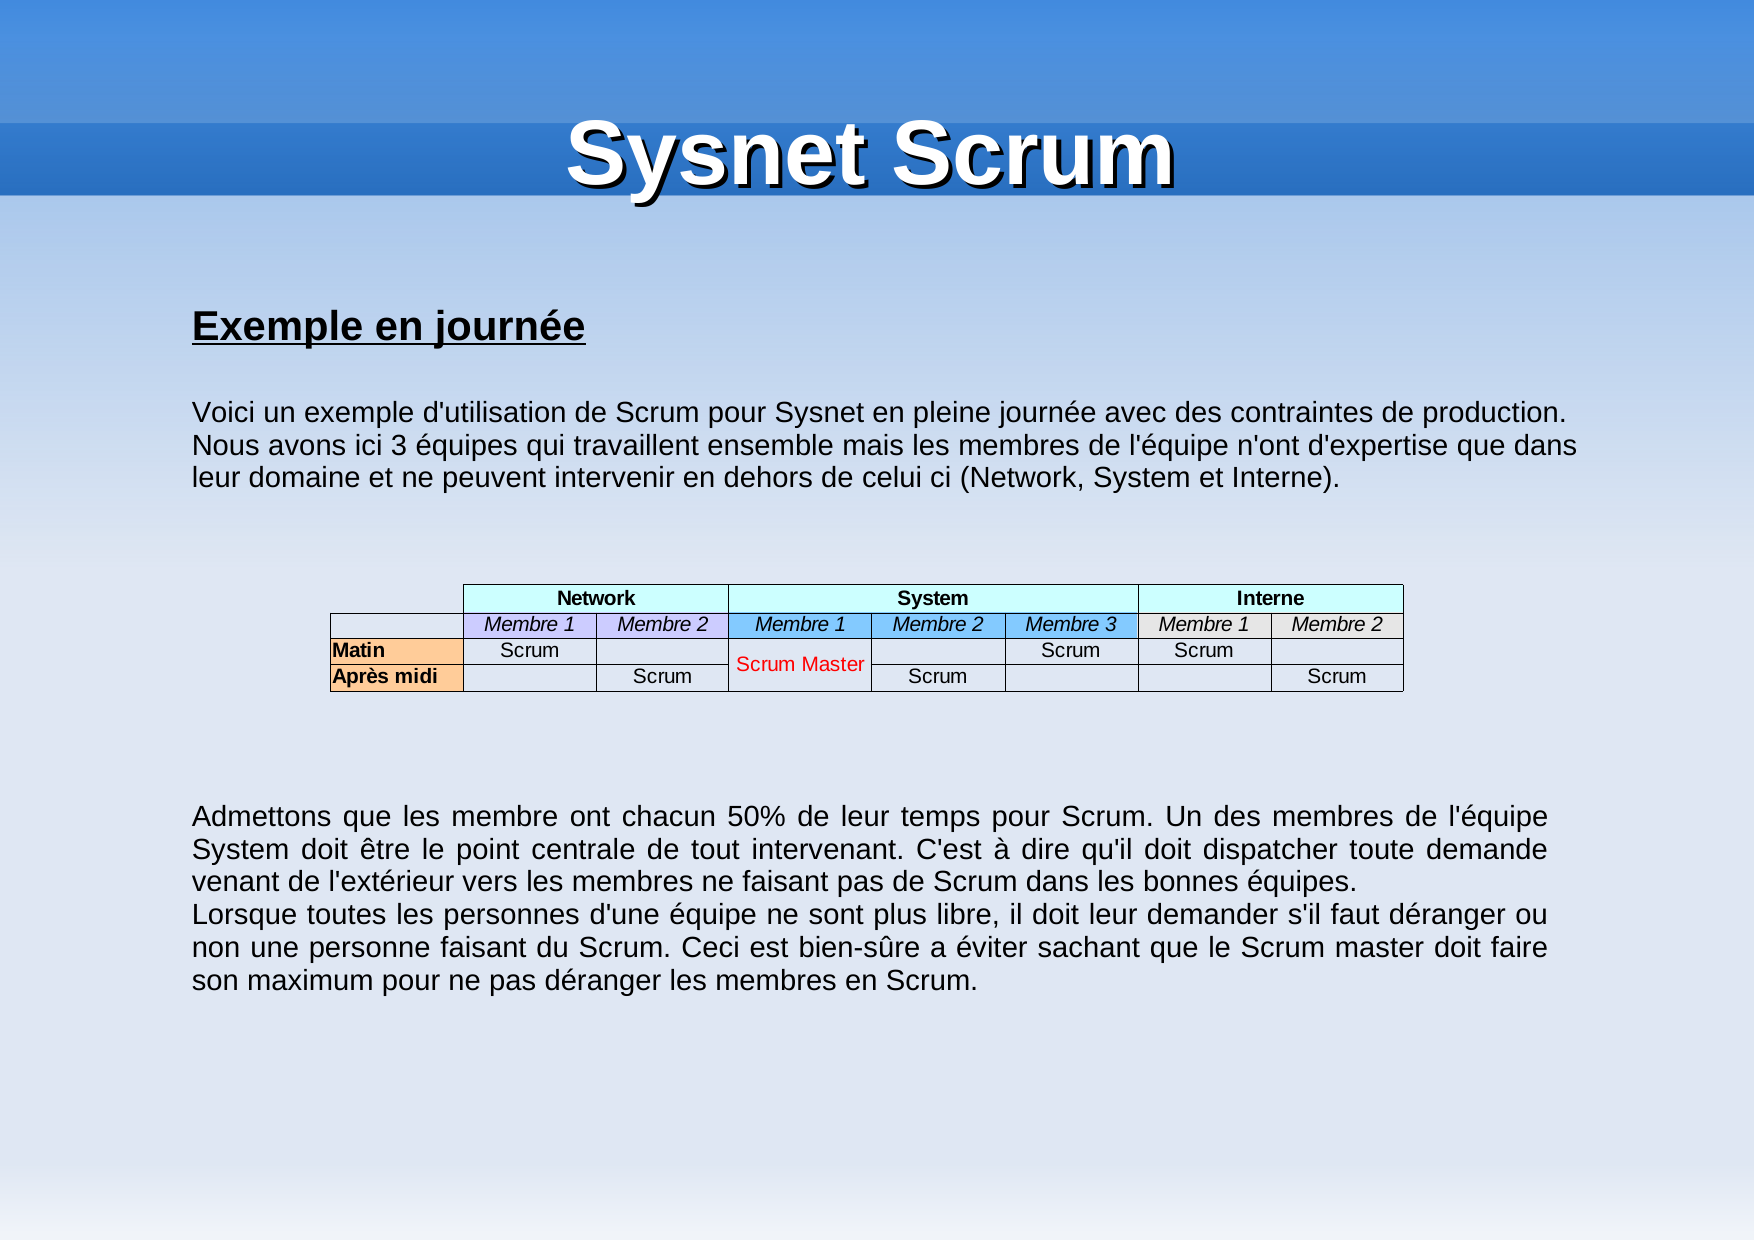

# Sysnet Scrum
Exemple en journée
Voici un exemple d'utilisation de Scrum pour Sysnet en pleine journée avec des contraintes de production.
Nous avons ici 3 équipes qui travaillent ensemble mais les membres de l'équipe n'ont d'expertise que dans leur domaine et ne peuvent intervenir en dehors de celui ci (Network, System et Interne).
Admettons que les membre ont chacun 50% de leur temps pour Scrum. Un des membres de l'équipe System doit être le point centrale de tout intervenant. C'est à dire qu'il doit dispatcher toute demande venant de l'extérieur vers les membres ne faisant pas de Scrum dans les bonnes équipes.
Lorsque toutes les personnes d'une équipe ne sont plus libre, il doit leur demander s'il faut déranger ou non une personne faisant du Scrum. Ceci est bien-sûre a éviter sachant que le Scrum master doit faire son maximum pour ne pas déranger les membres en Scrum.